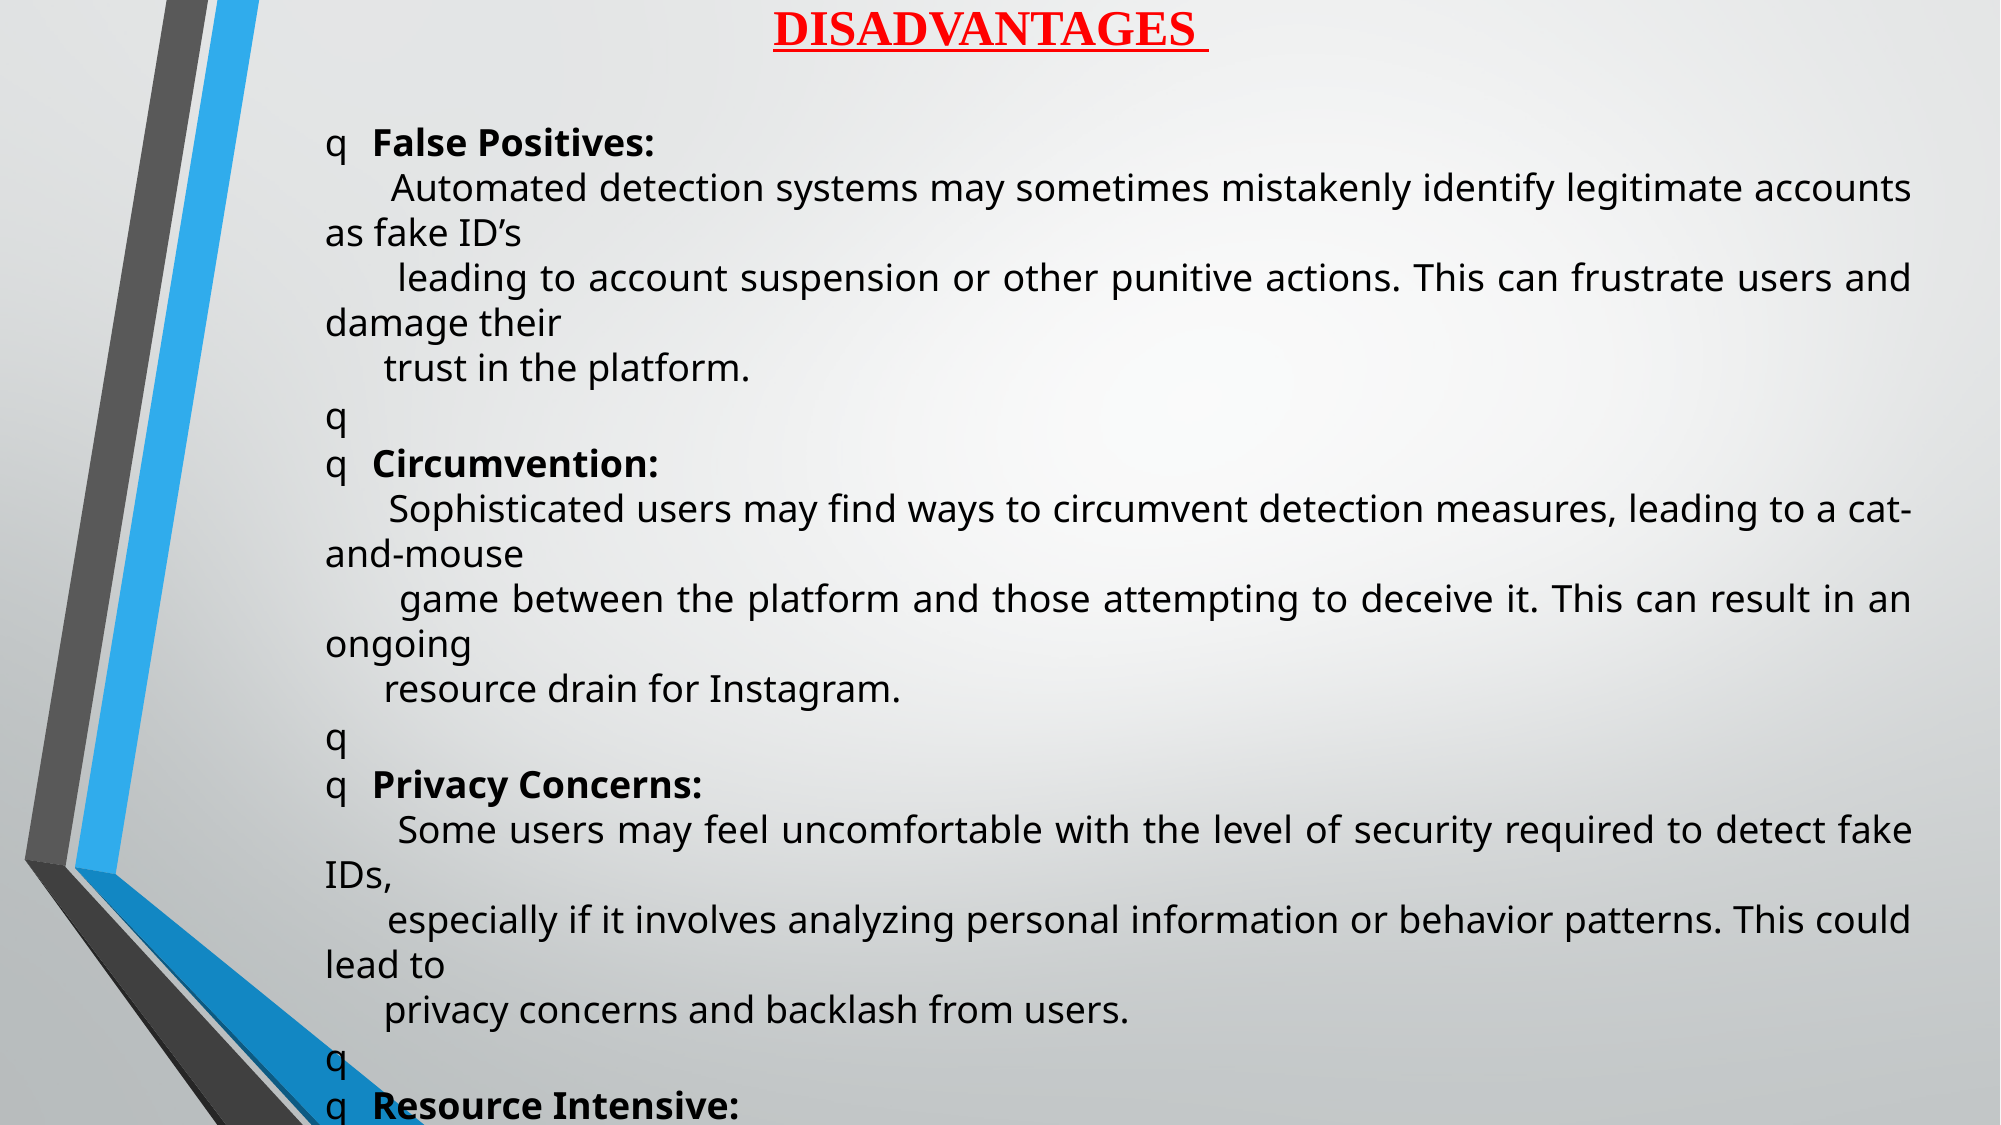

DISADVANTAGES
False Positives:
 Automated detection systems may sometimes mistakenly identify legitimate accounts as fake ID’s
 leading to account suspension or other punitive actions. This can frustrate users and damage their
 trust in the platform.
Circumvention:
 Sophisticated users may find ways to circumvent detection measures, leading to a cat-and-mouse
 game between the platform and those attempting to deceive it. This can result in an ongoing
 resource drain for Instagram.
Privacy Concerns:
 Some users may feel uncomfortable with the level of security required to detect fake IDs,
 especially if it involves analyzing personal information or behavior patterns. This could lead to
 privacy concerns and backlash from users.
Resource Intensive:
 Implementing effective fake ID detection systems requires significant resources in terms of
 technology, manpower, and time. This investment may not always yield perfect results and could
 divert attention and resources from other platform improvements